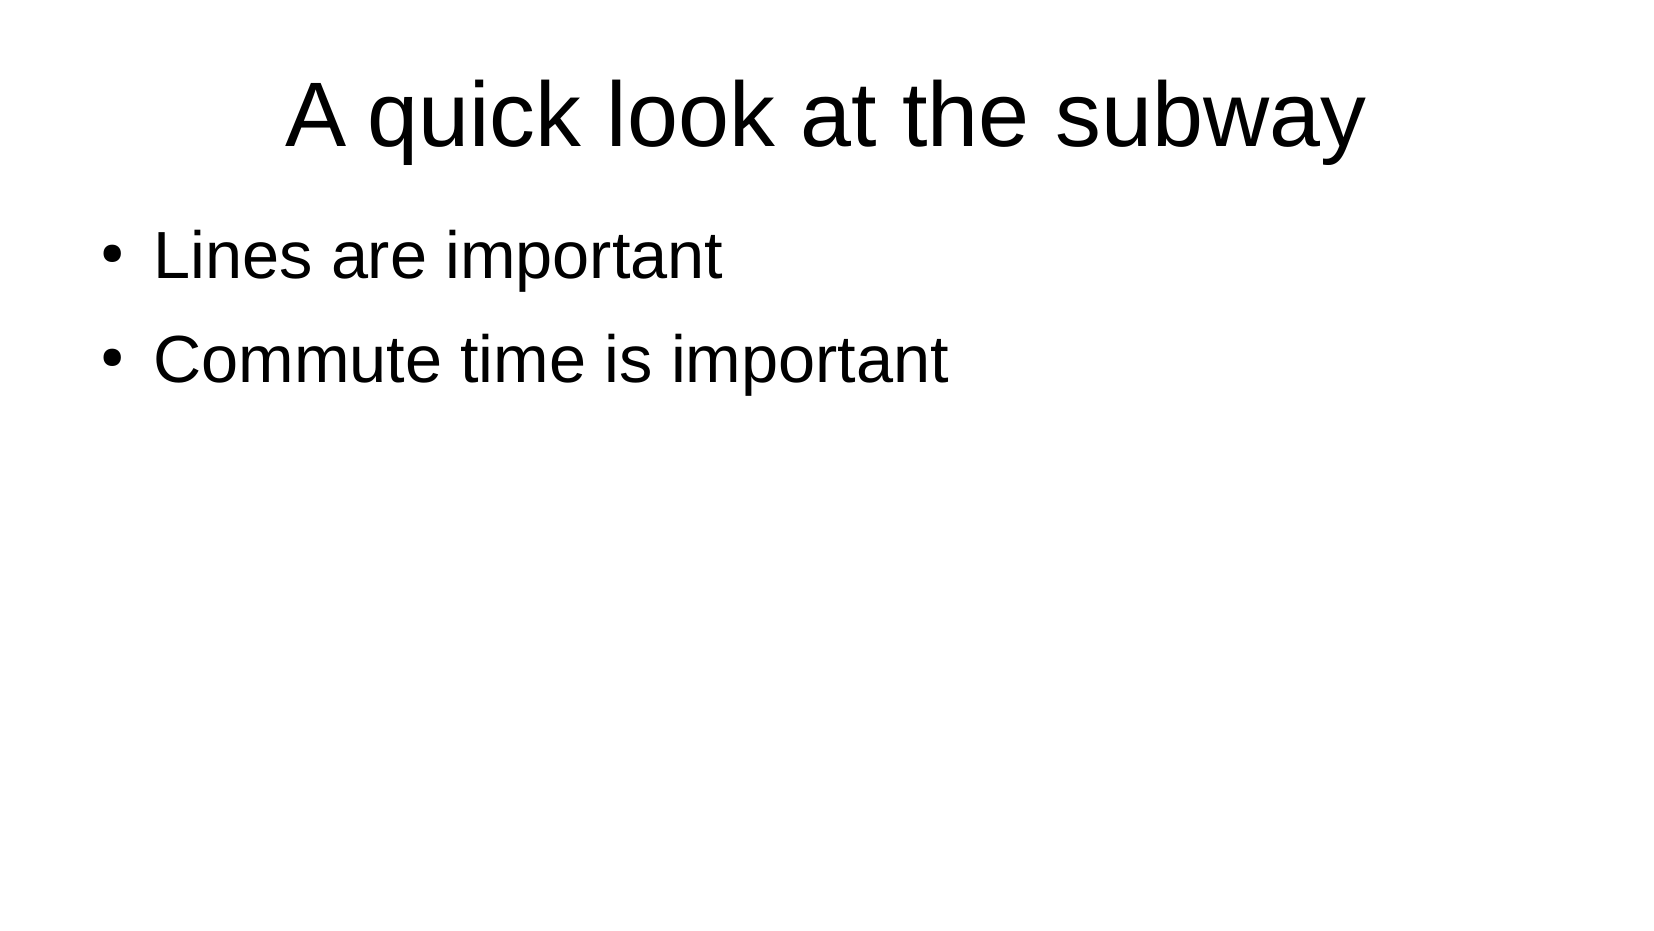

# A quick look at the subway
Lines are important
Commute time is important